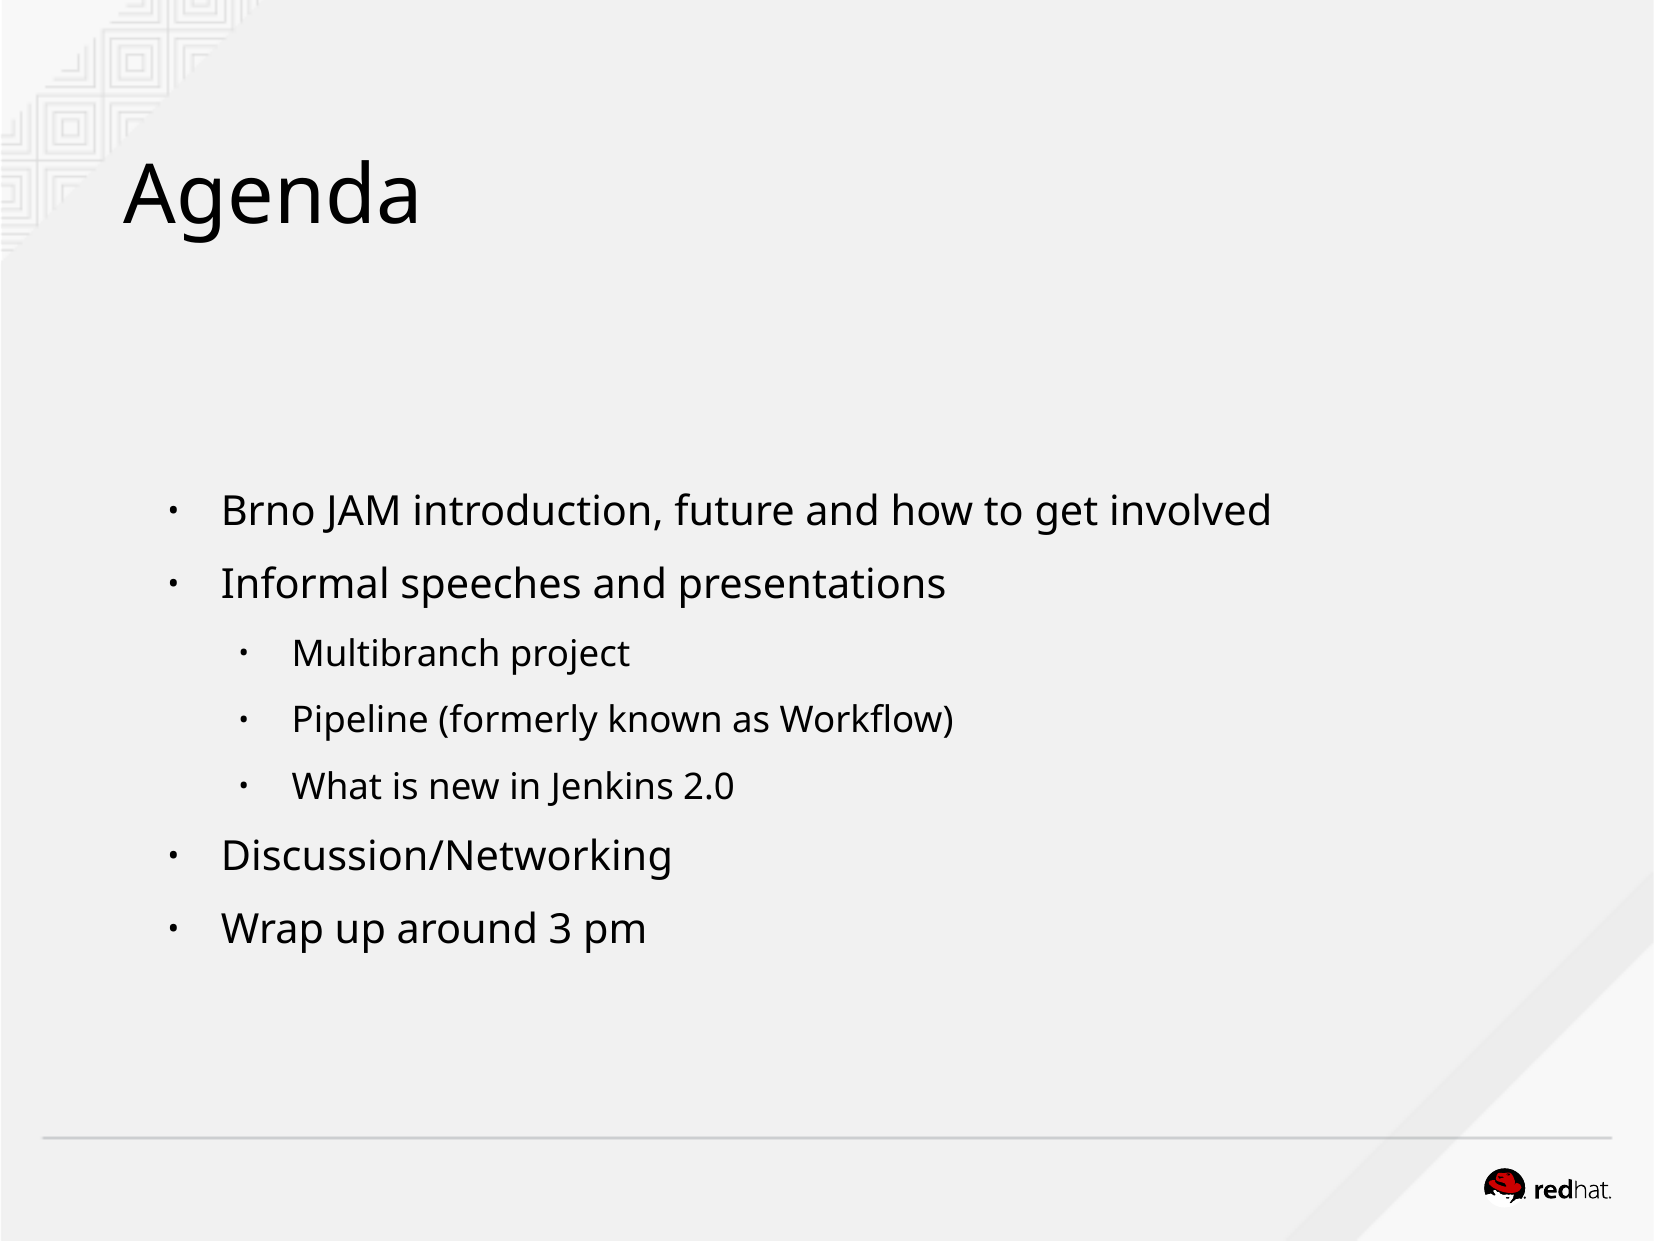

# Agenda
Brno JAM introduction, future and how to get involved
Informal speeches and presentations
Multibranch project
Pipeline (formerly known as Workflow)
What is new in Jenkins 2.0
Discussion/Networking
Wrap up around 3 pm